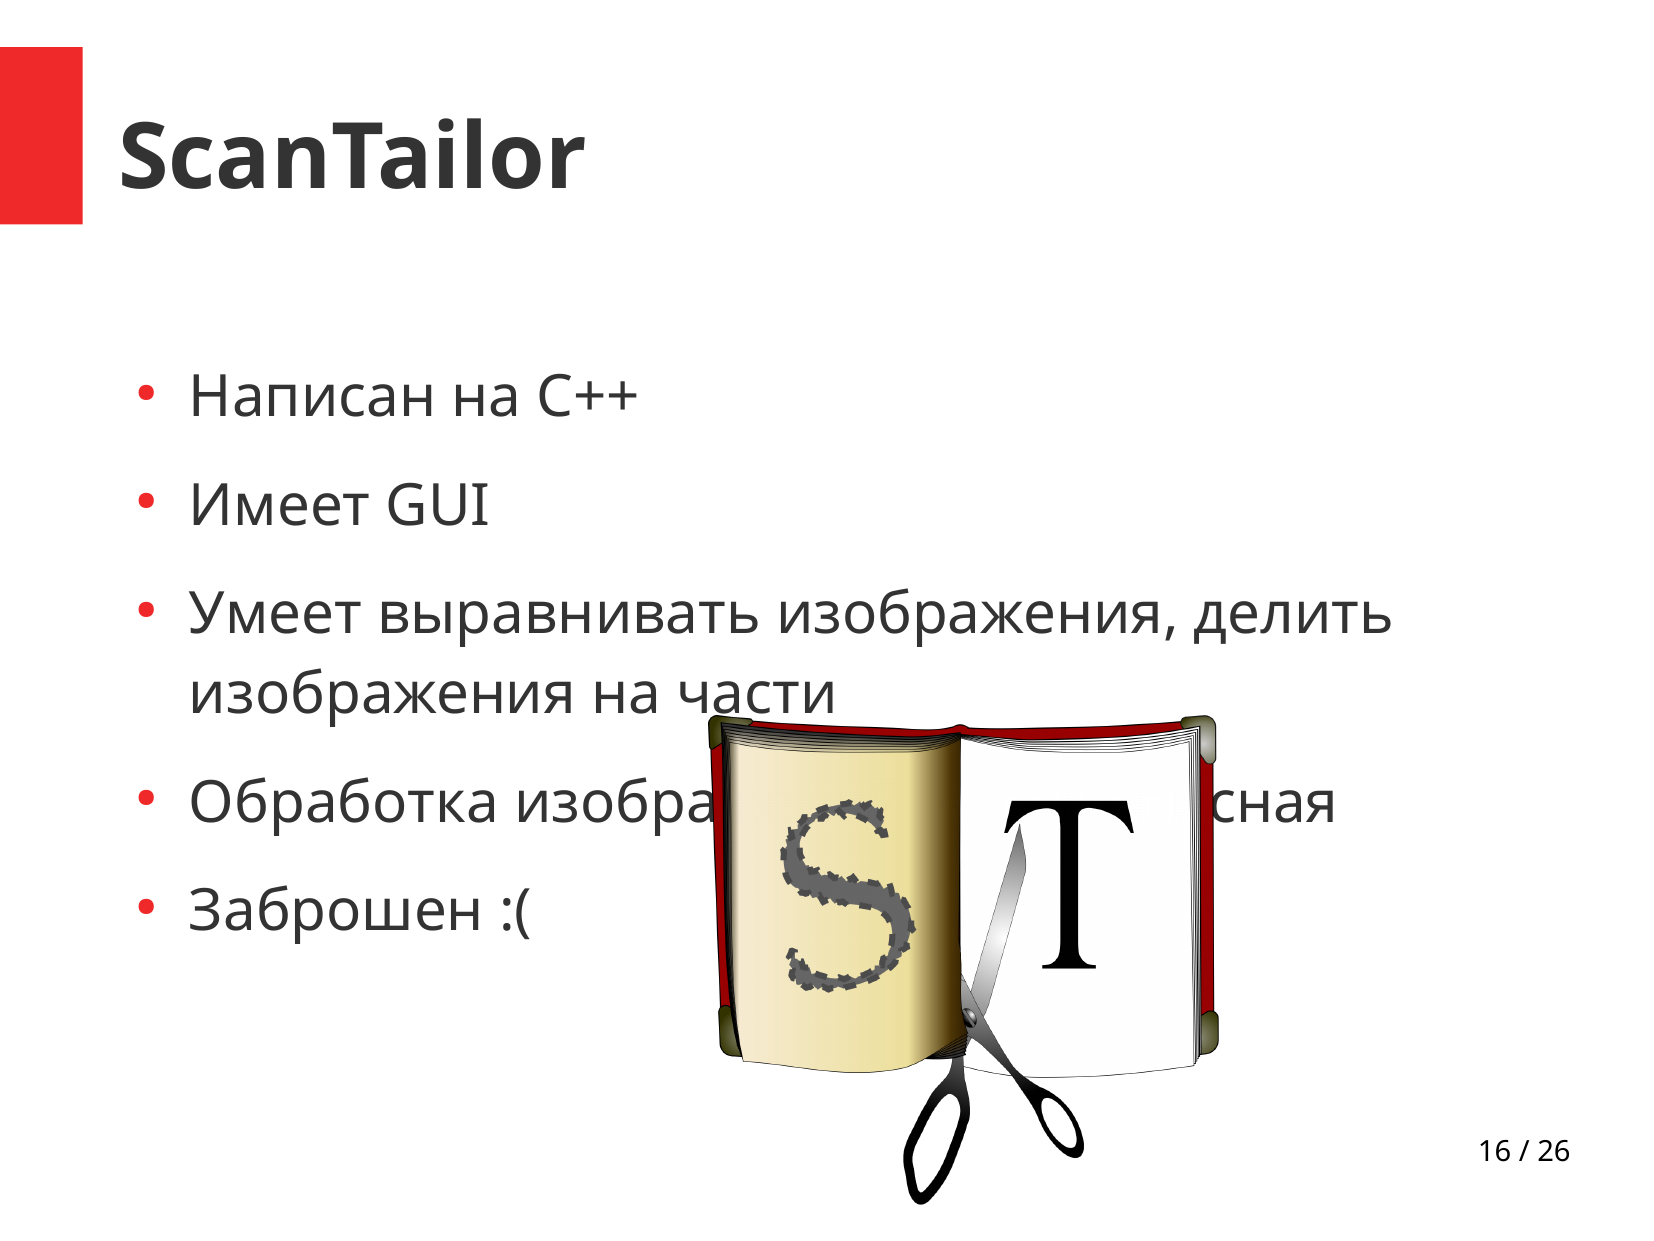

# ScanTailor
Написан на C++
Имеет GUI
Умеет выравнивать изображения, делить изображения на части
Обработка изображений — самописная
Заброшен :(
16